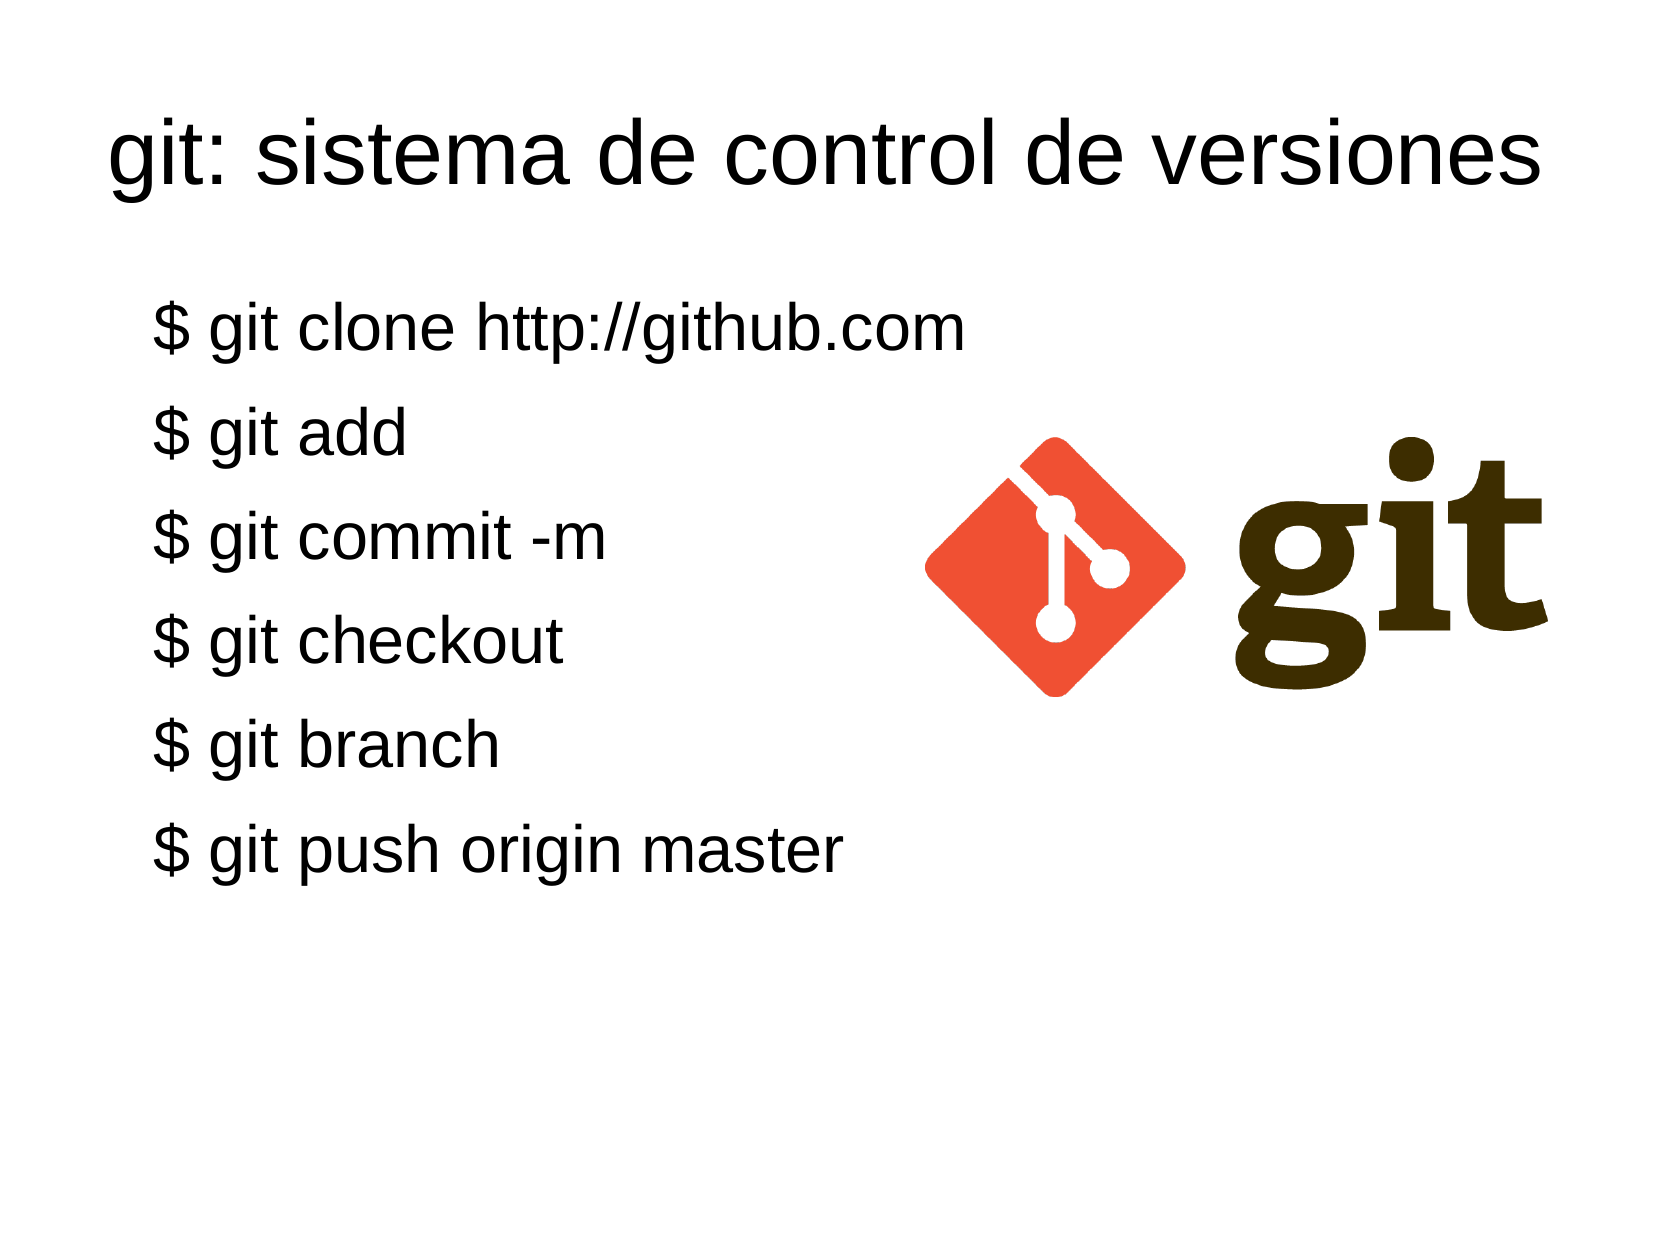

# git: sistema de control de versiones
$ git clone http://github.com
$ git add
$ git commit -m
$ git checkout
$ git branch
$ git push origin master